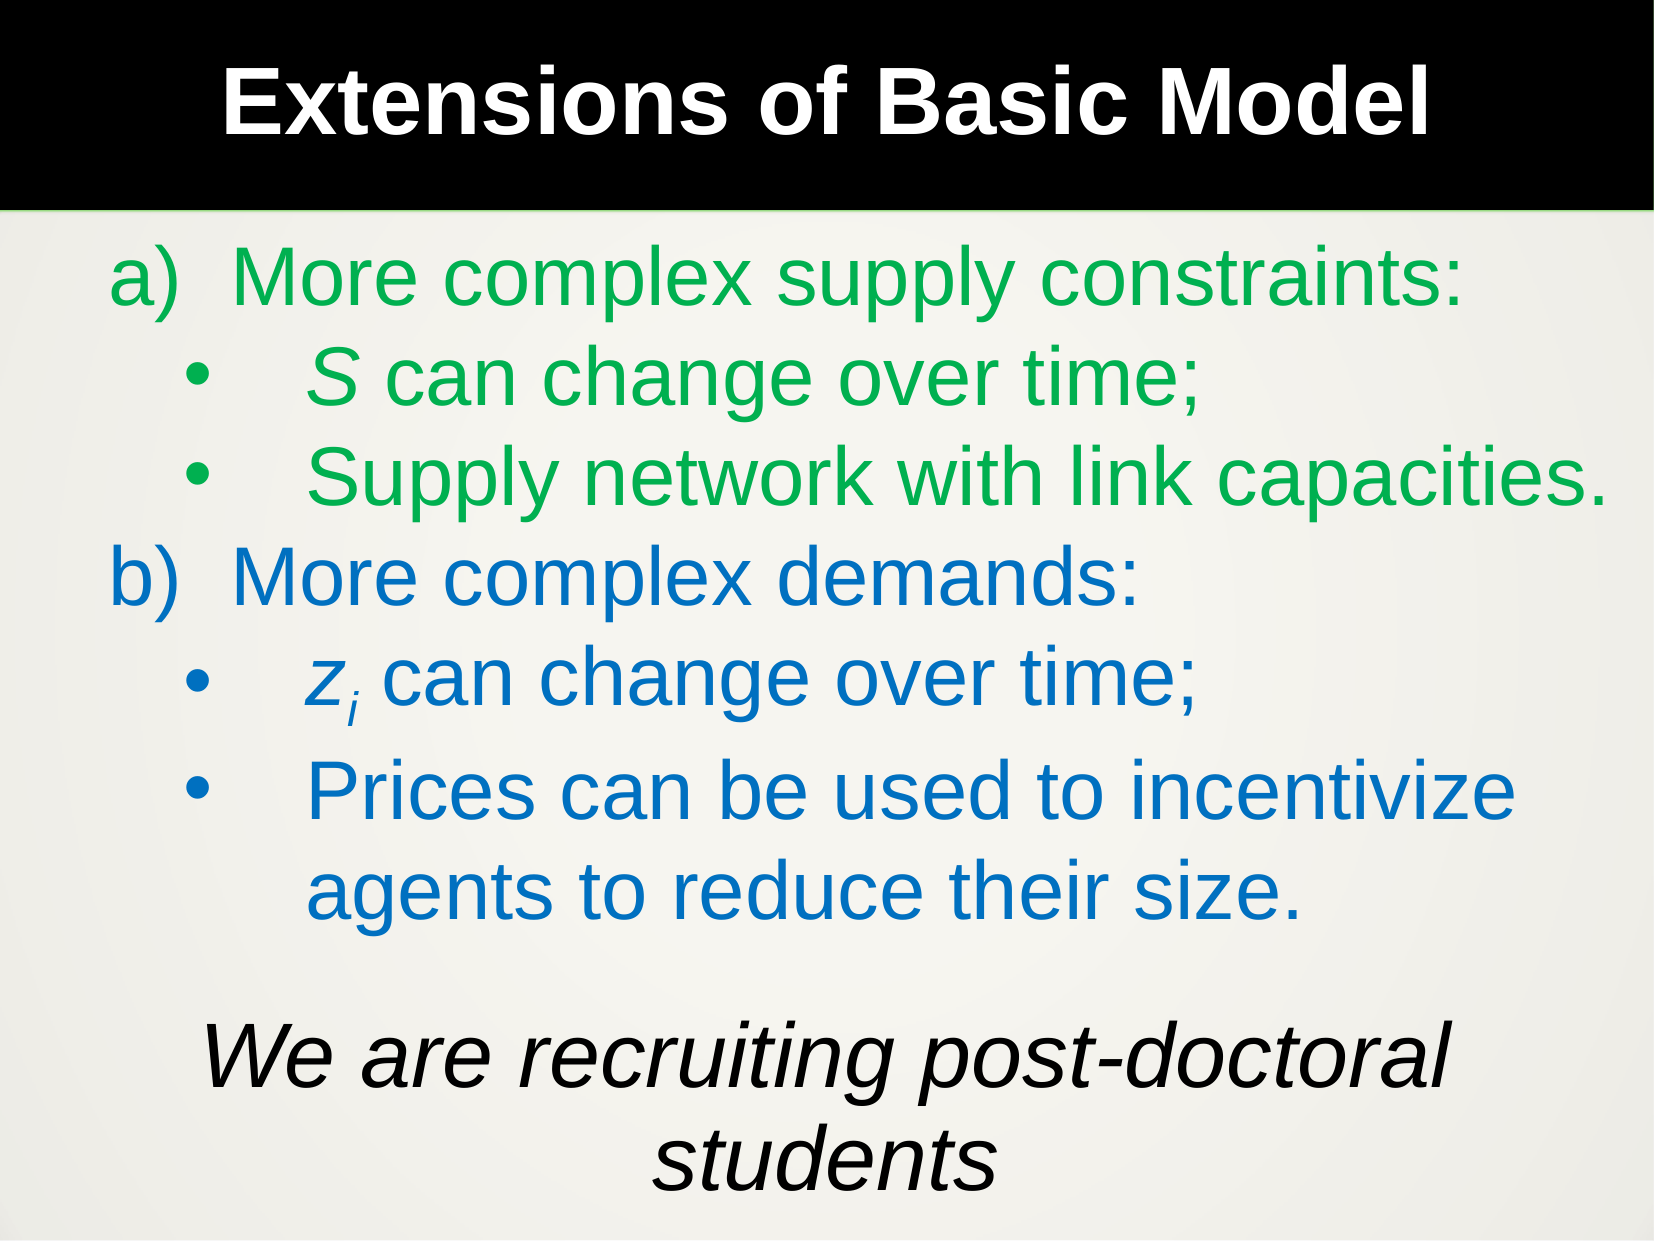

# Extensions of Basic Model
More complex supply constraints:
S can change over time;
Supply network with link capacities.
More complex demands:
zi can change over time;
Prices can be used to incentivize agents to reduce their size.
We are recruiting post-doctoral students